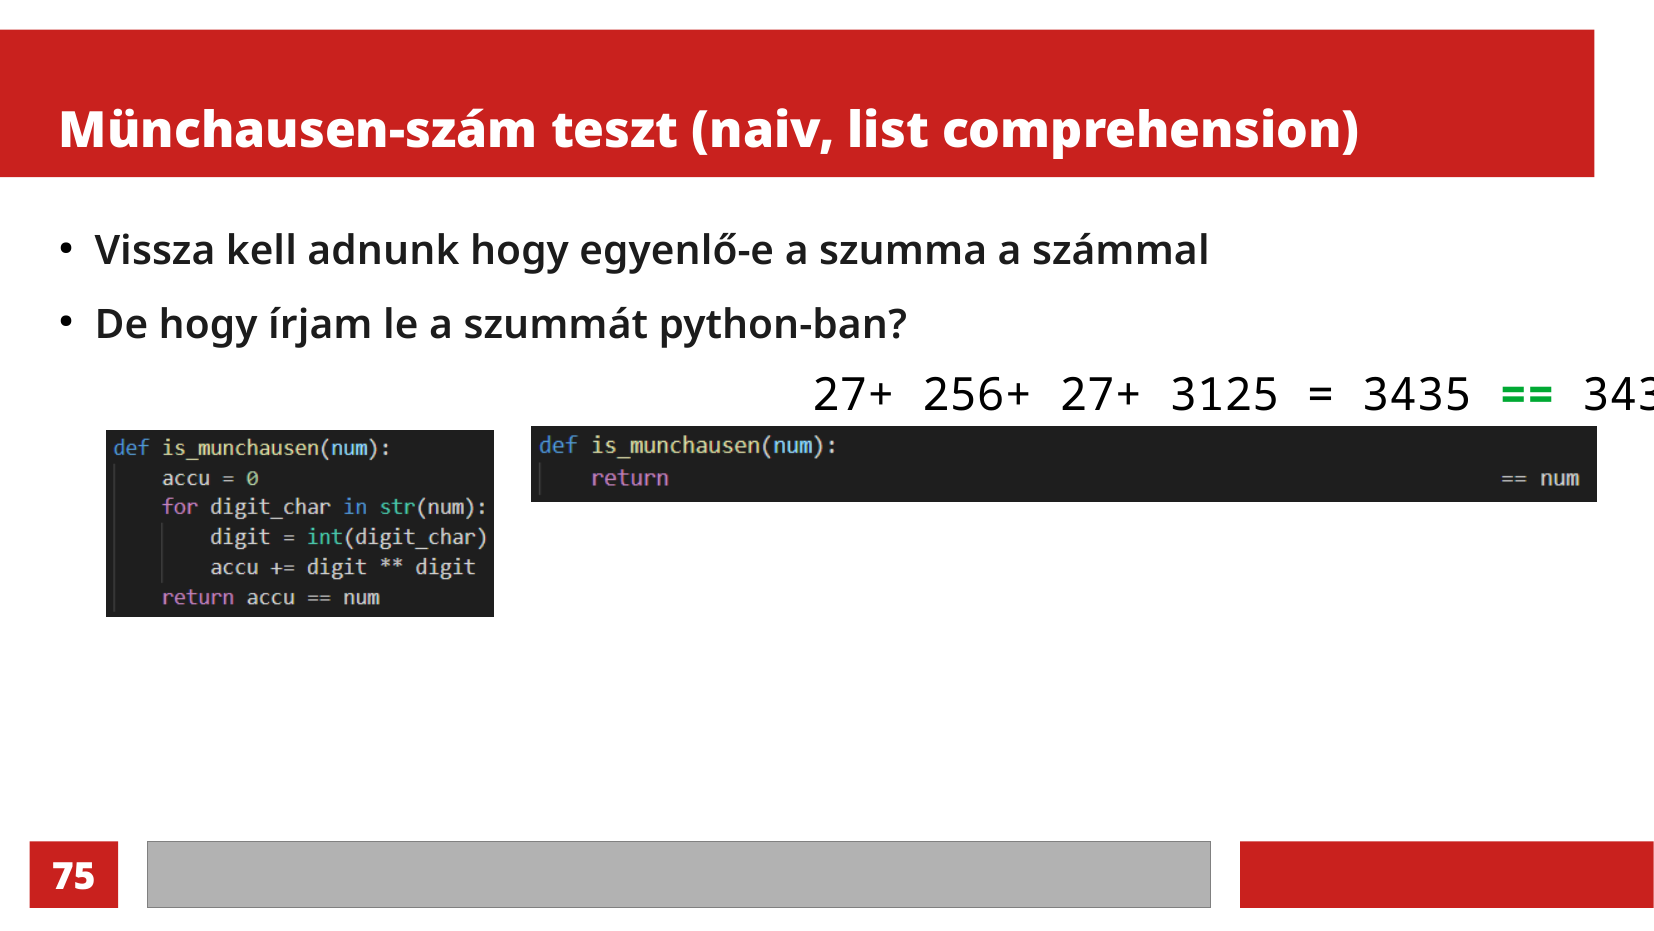

# Münchausen-szám teszt (naiv, list comprehension)
Vissza kell adnunk hogy egyenlő-e a szumma a számmal
De hogy írjam le a szummát python-ban?
27+ 256+ 27+ 3125 = 3435 == 3435
75